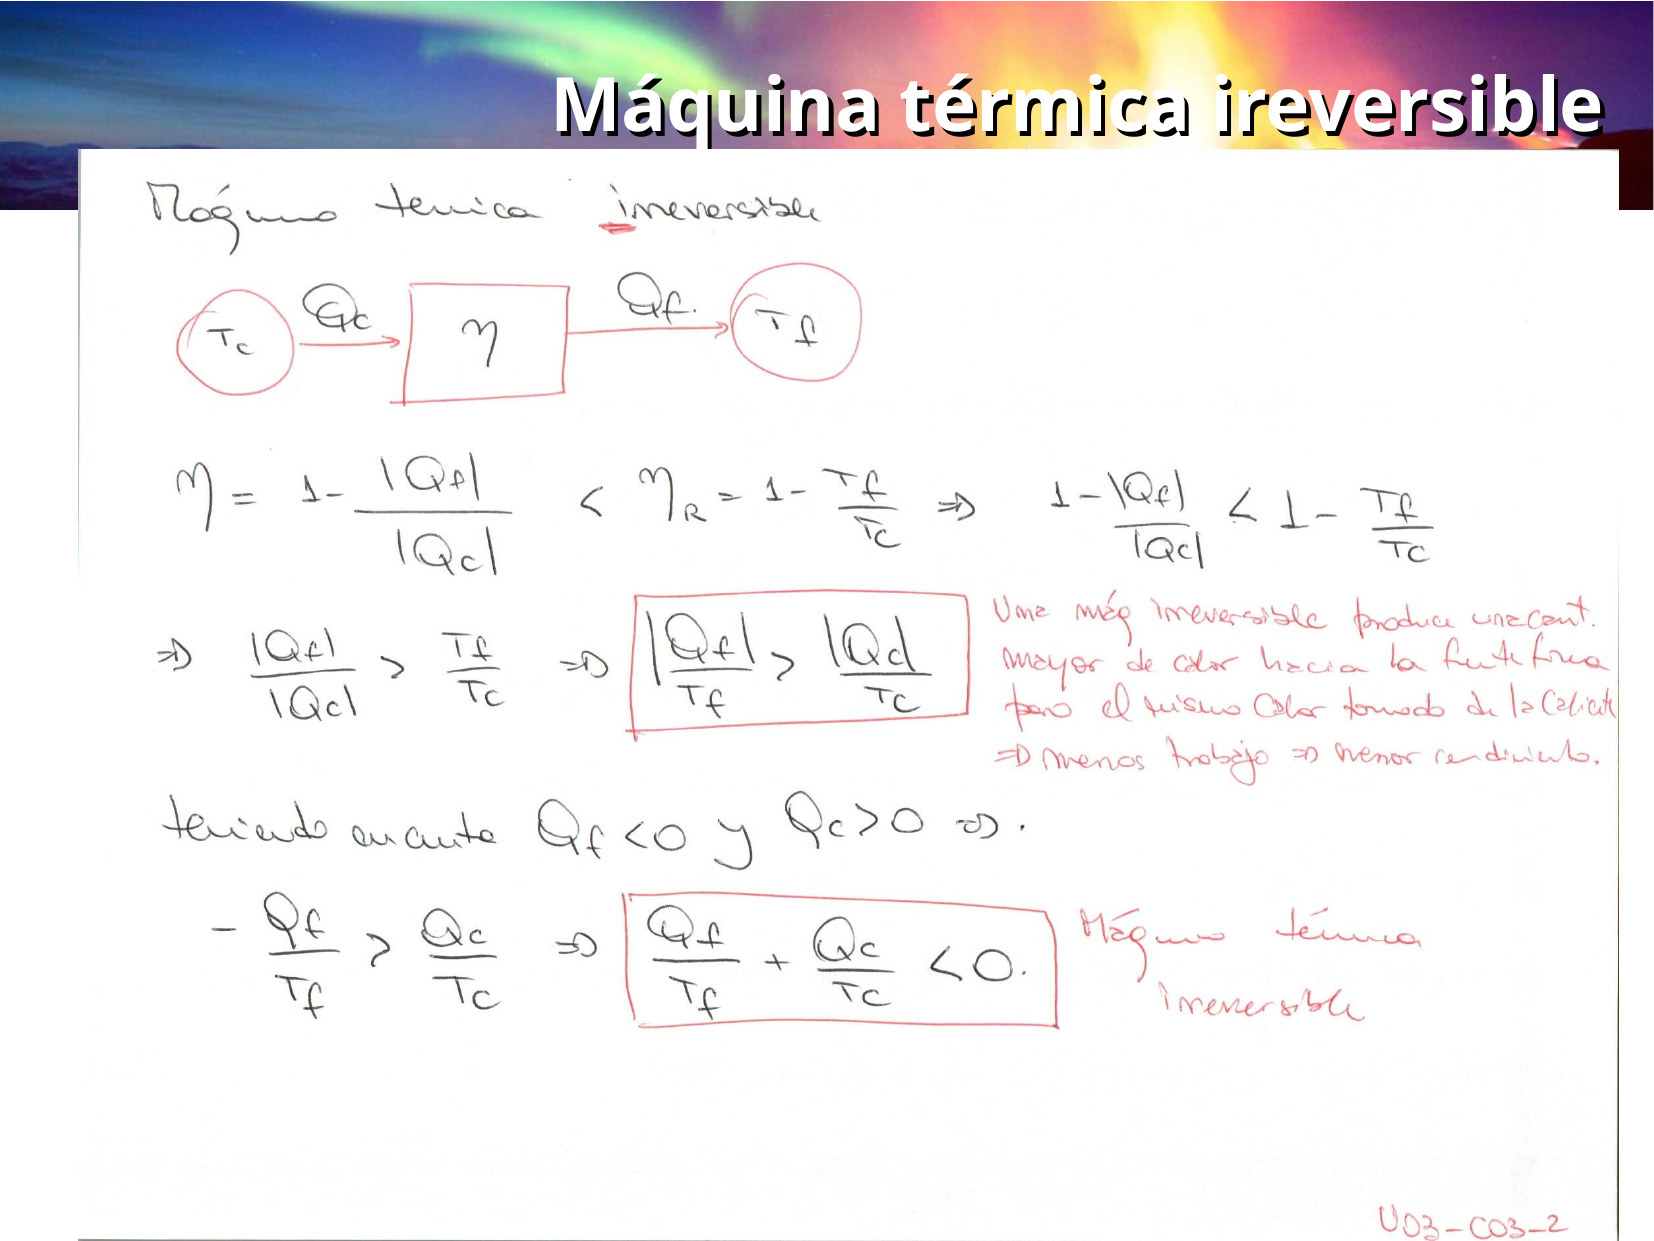

# Máquina térmica ireversible
FÍSICA III B
15